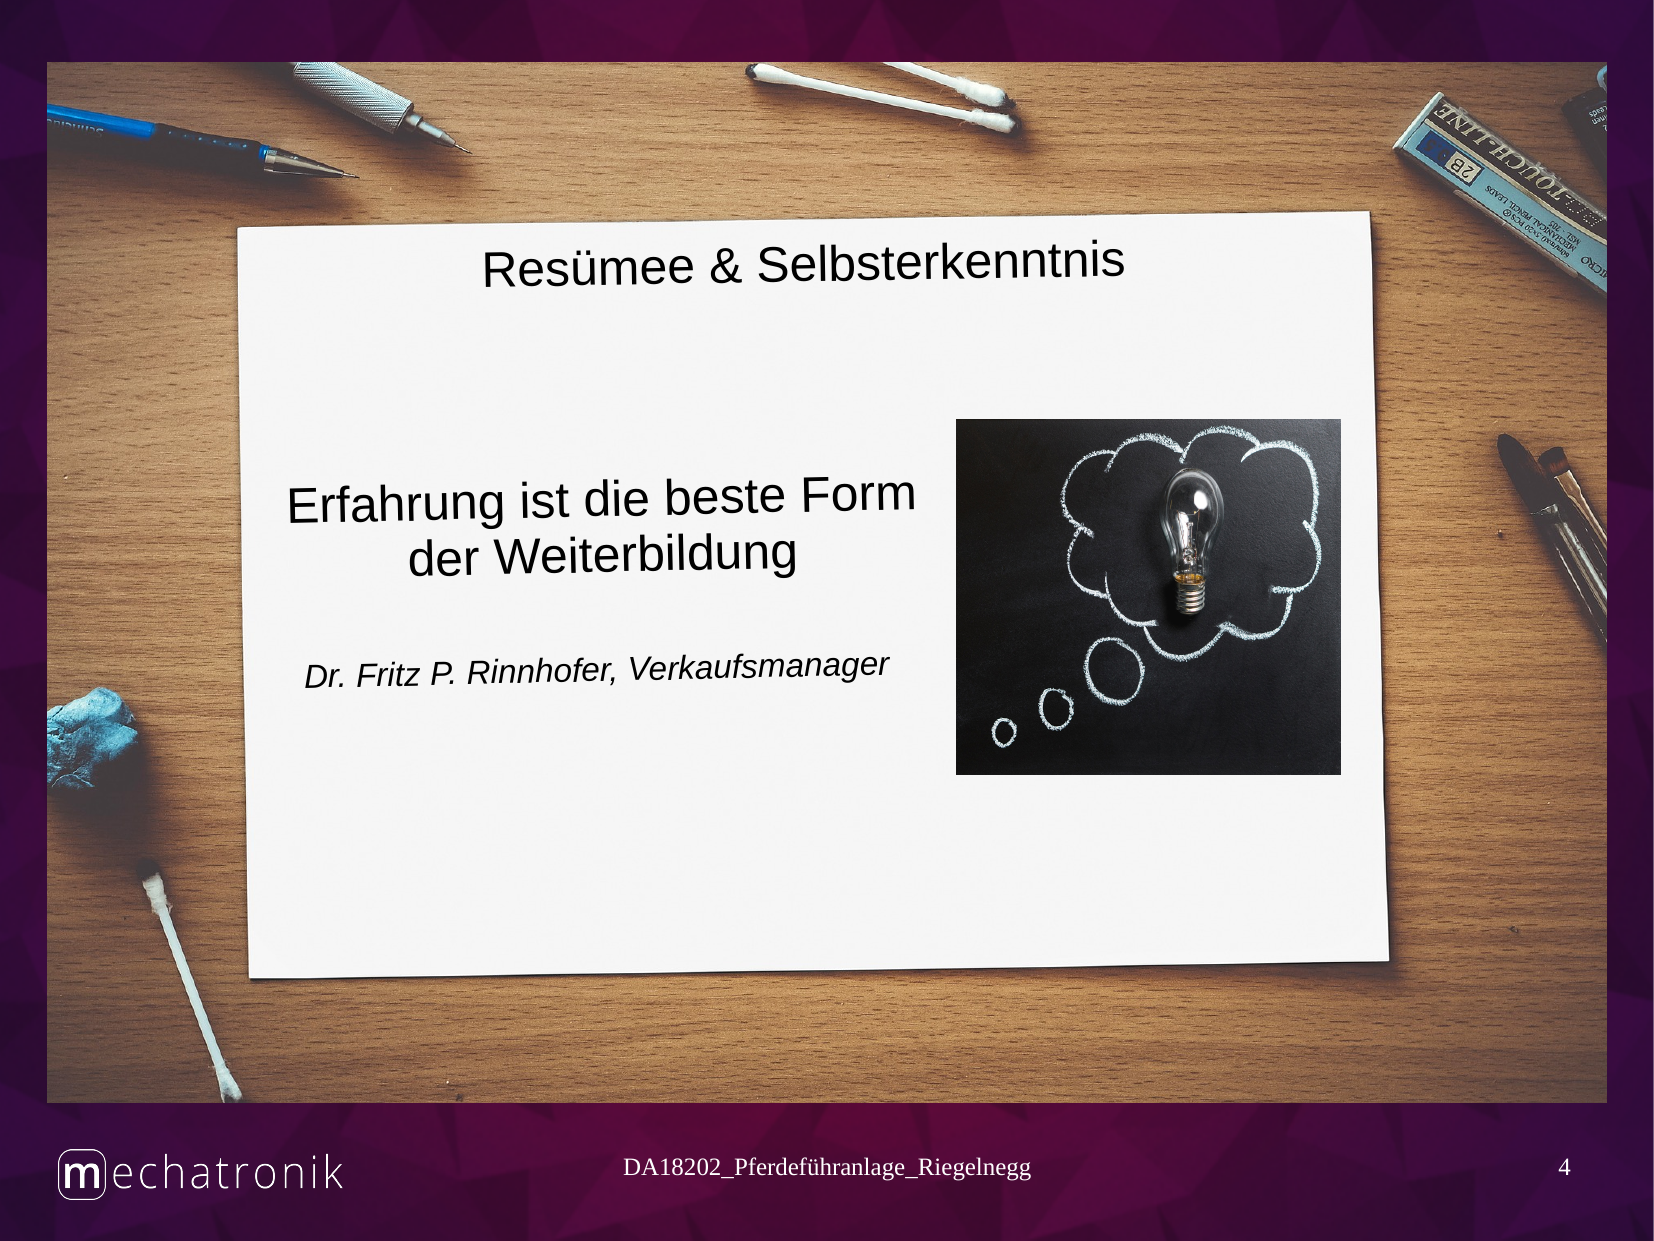

Resümee & Selbsterkenntnis
Erfahrung ist die beste Form
der Weiterbildung
Dr. Fritz P. Rinnhofer, Verkaufsmanager
DA18202_Pferdeführanlage_Riegelnegg
4